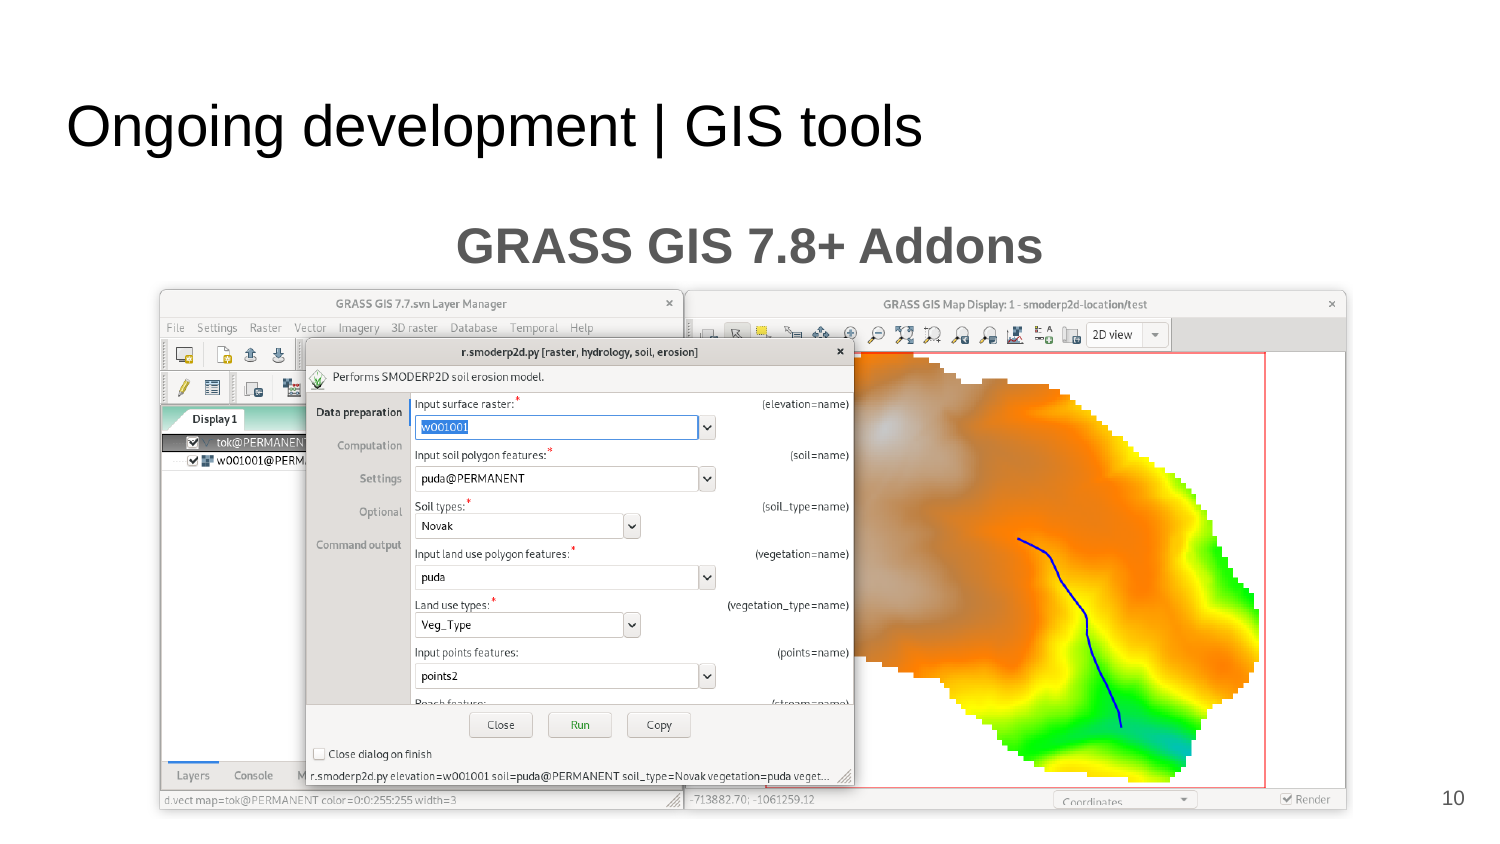

# Ongoing development | GIS tools
GRASS GIS 7.8+ Addons